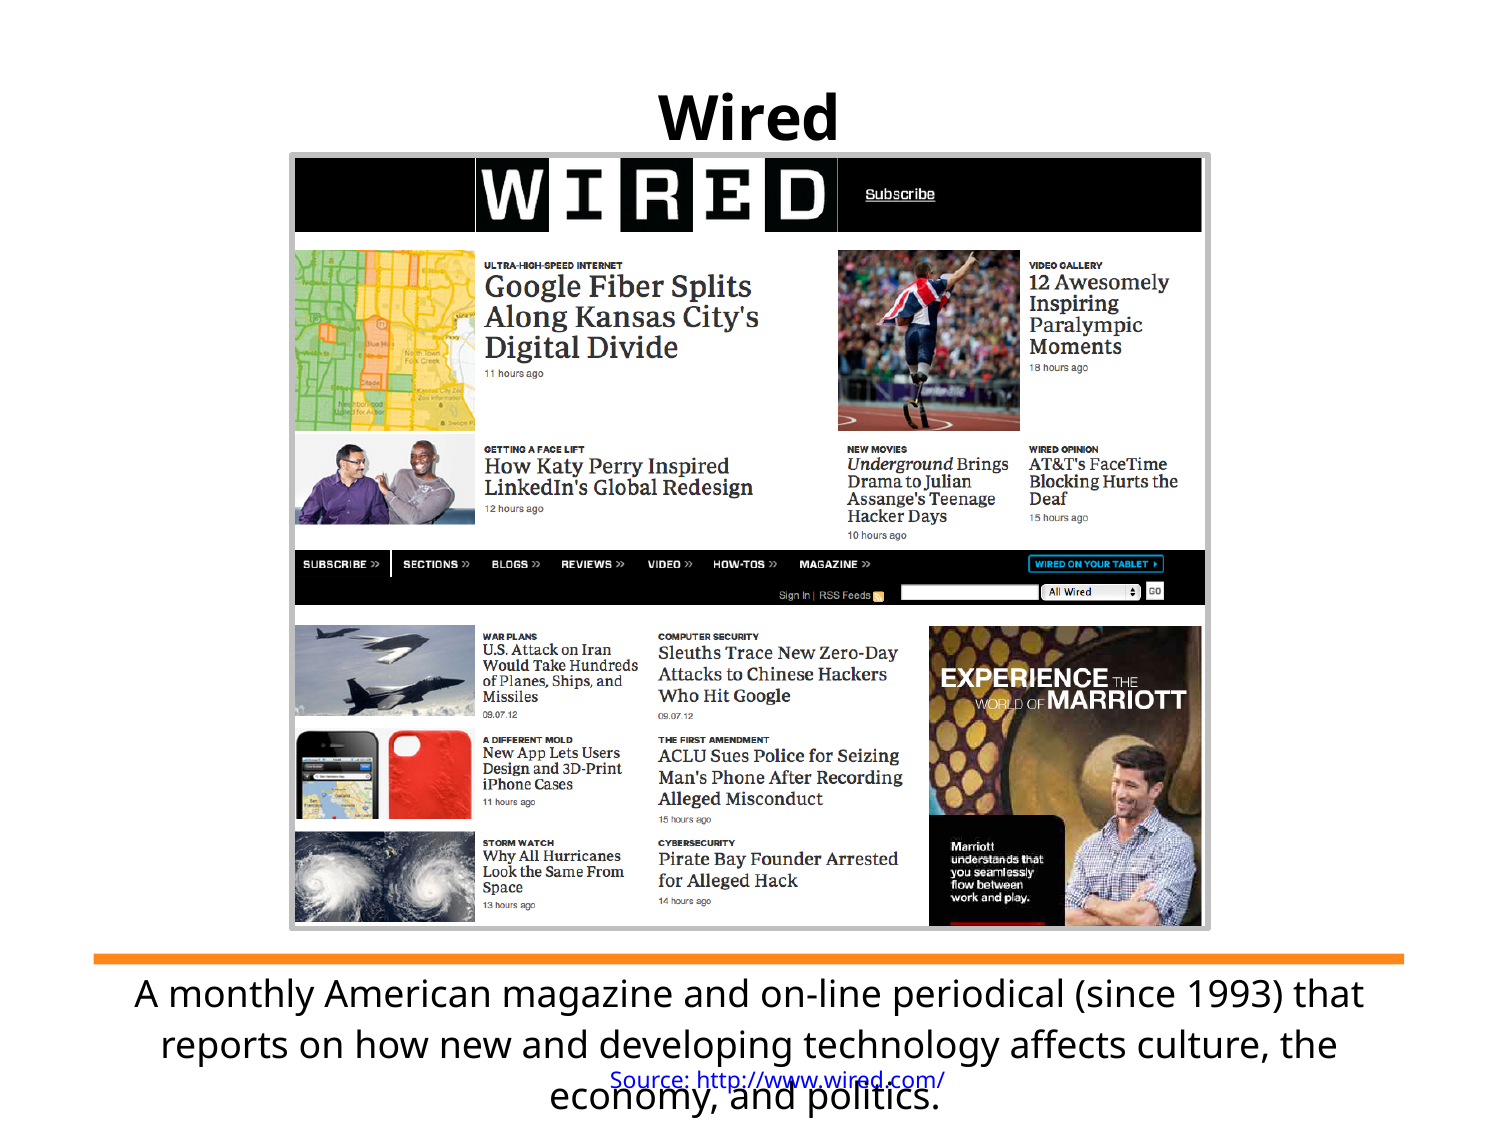

# Wired
A monthly American magazine and on-line periodical (since 1993) that reports on how new and developing technology affects culture, the economy, and politics.
Source: http://www.wired.com/